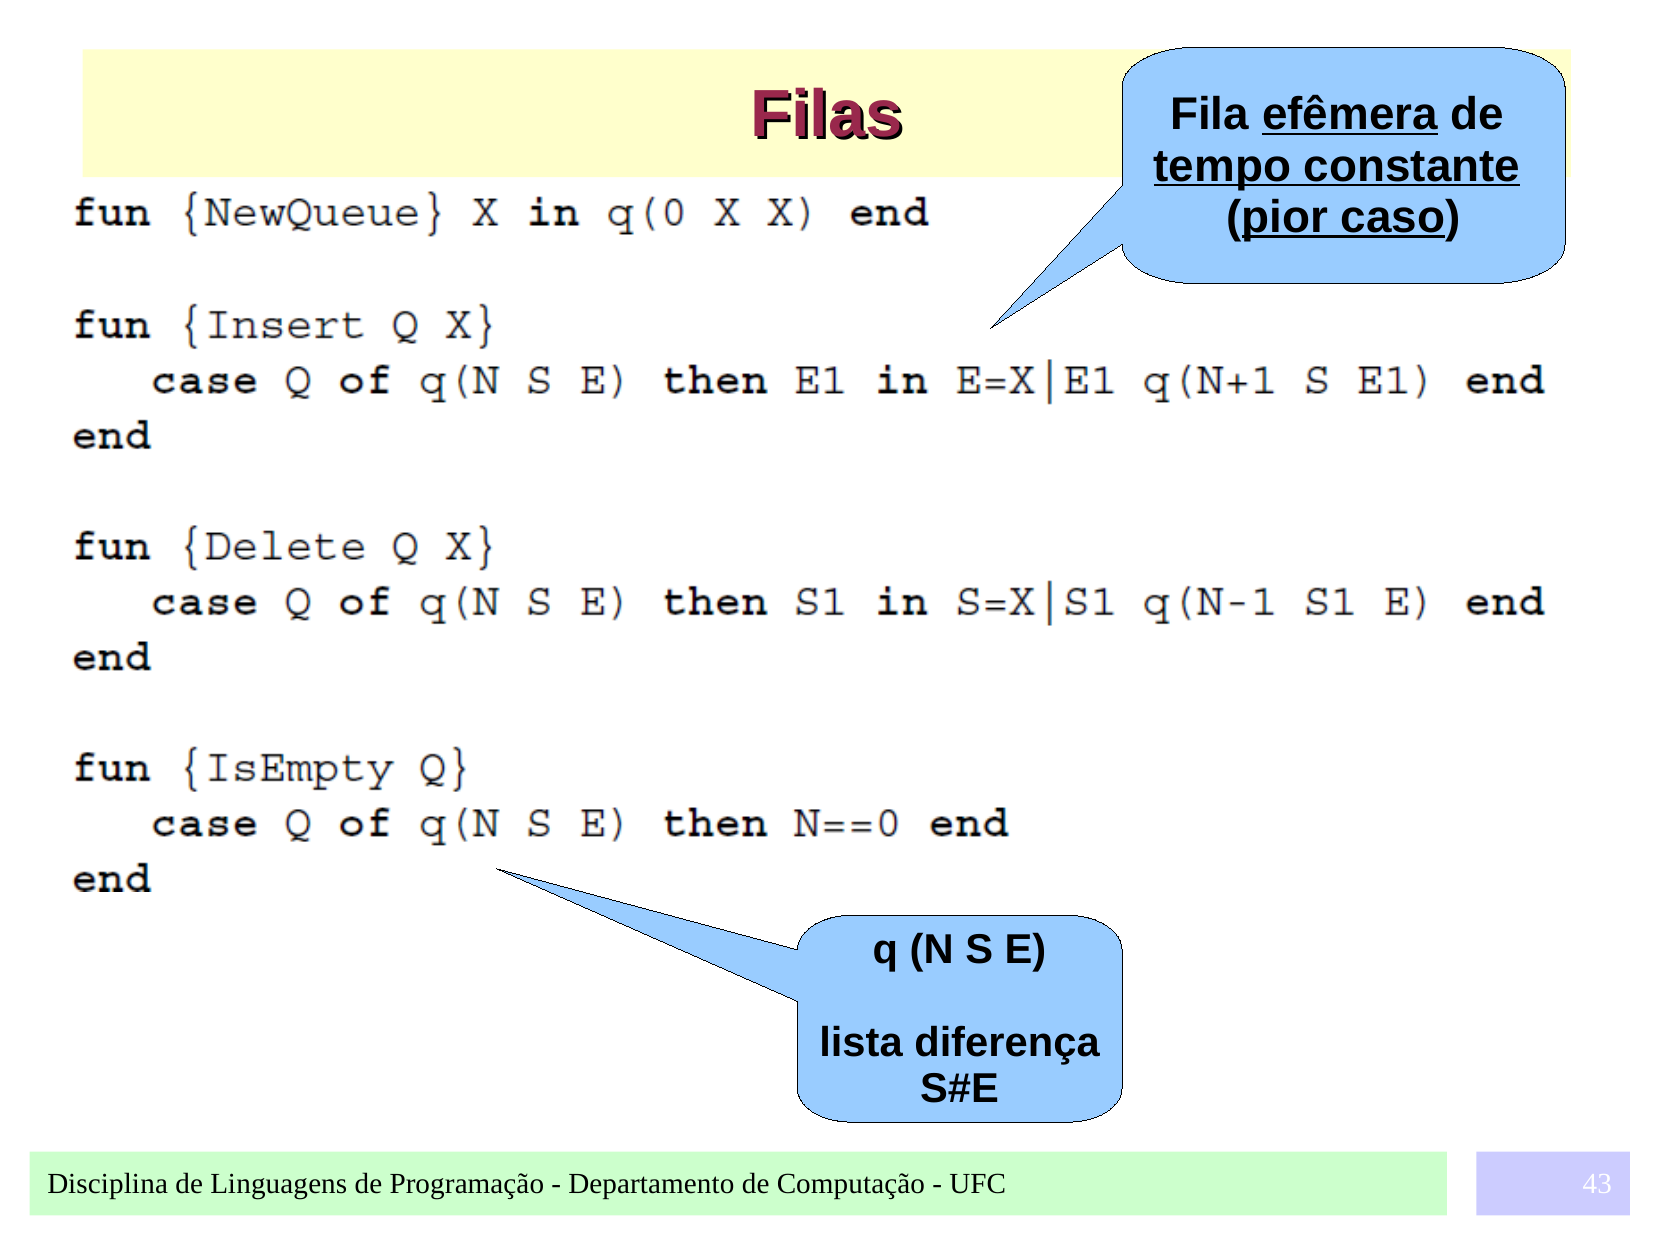

Fila efêmera de
tempo constante
(pior caso)
# Filas
q (N S E)
lista diferença
S#E
Disciplina de Linguagens de Programação - Departamento de Computação - UFC
43